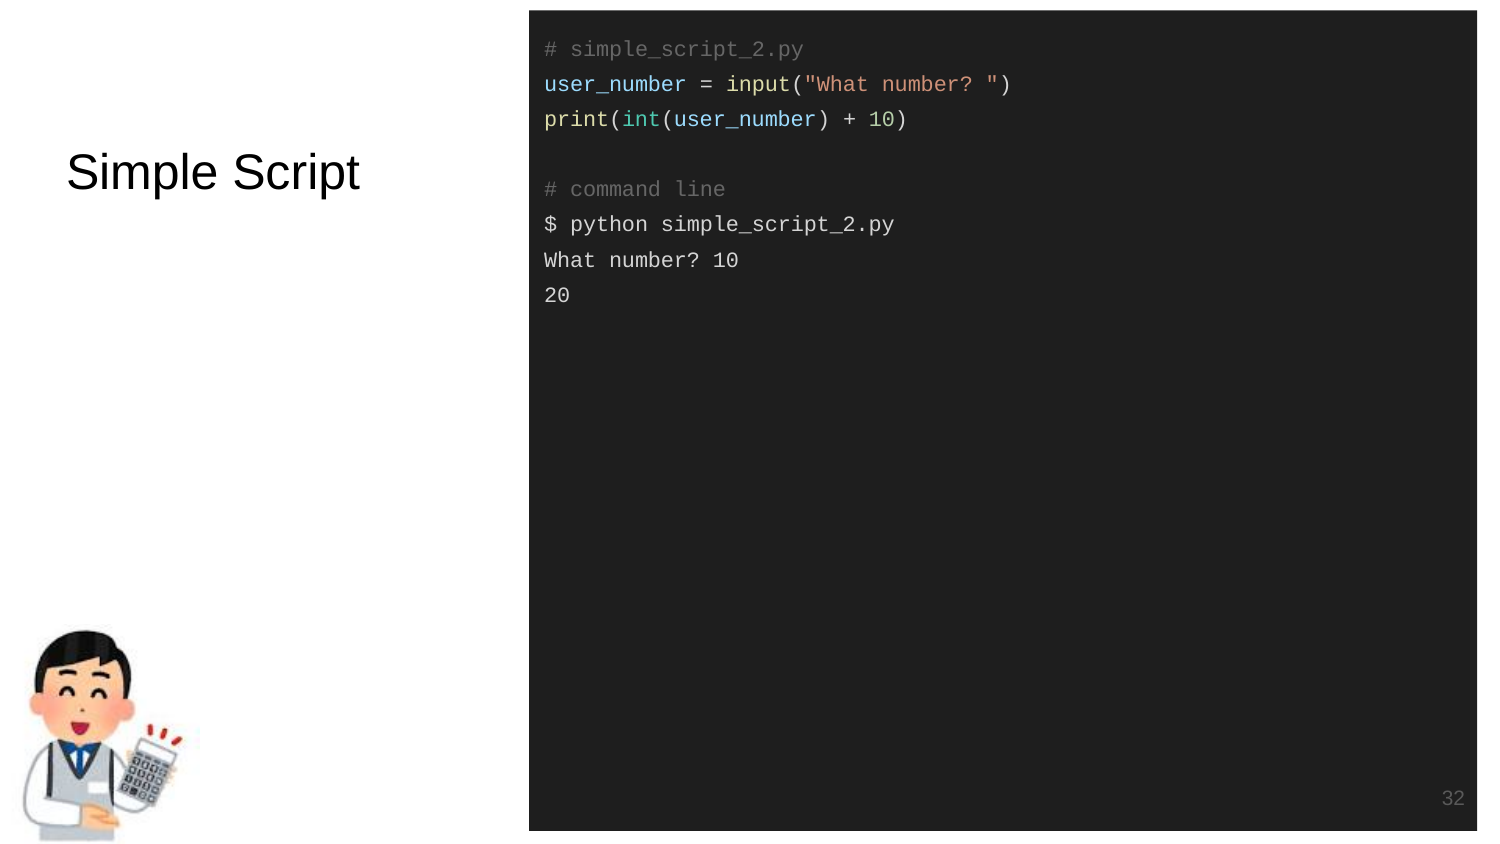

# simple_script_2.py
user_number = input("What number? ")
print(int(user_number) + 10)
# command line
$ python simple_script_2.py
What number? 10
20
# Simple Script